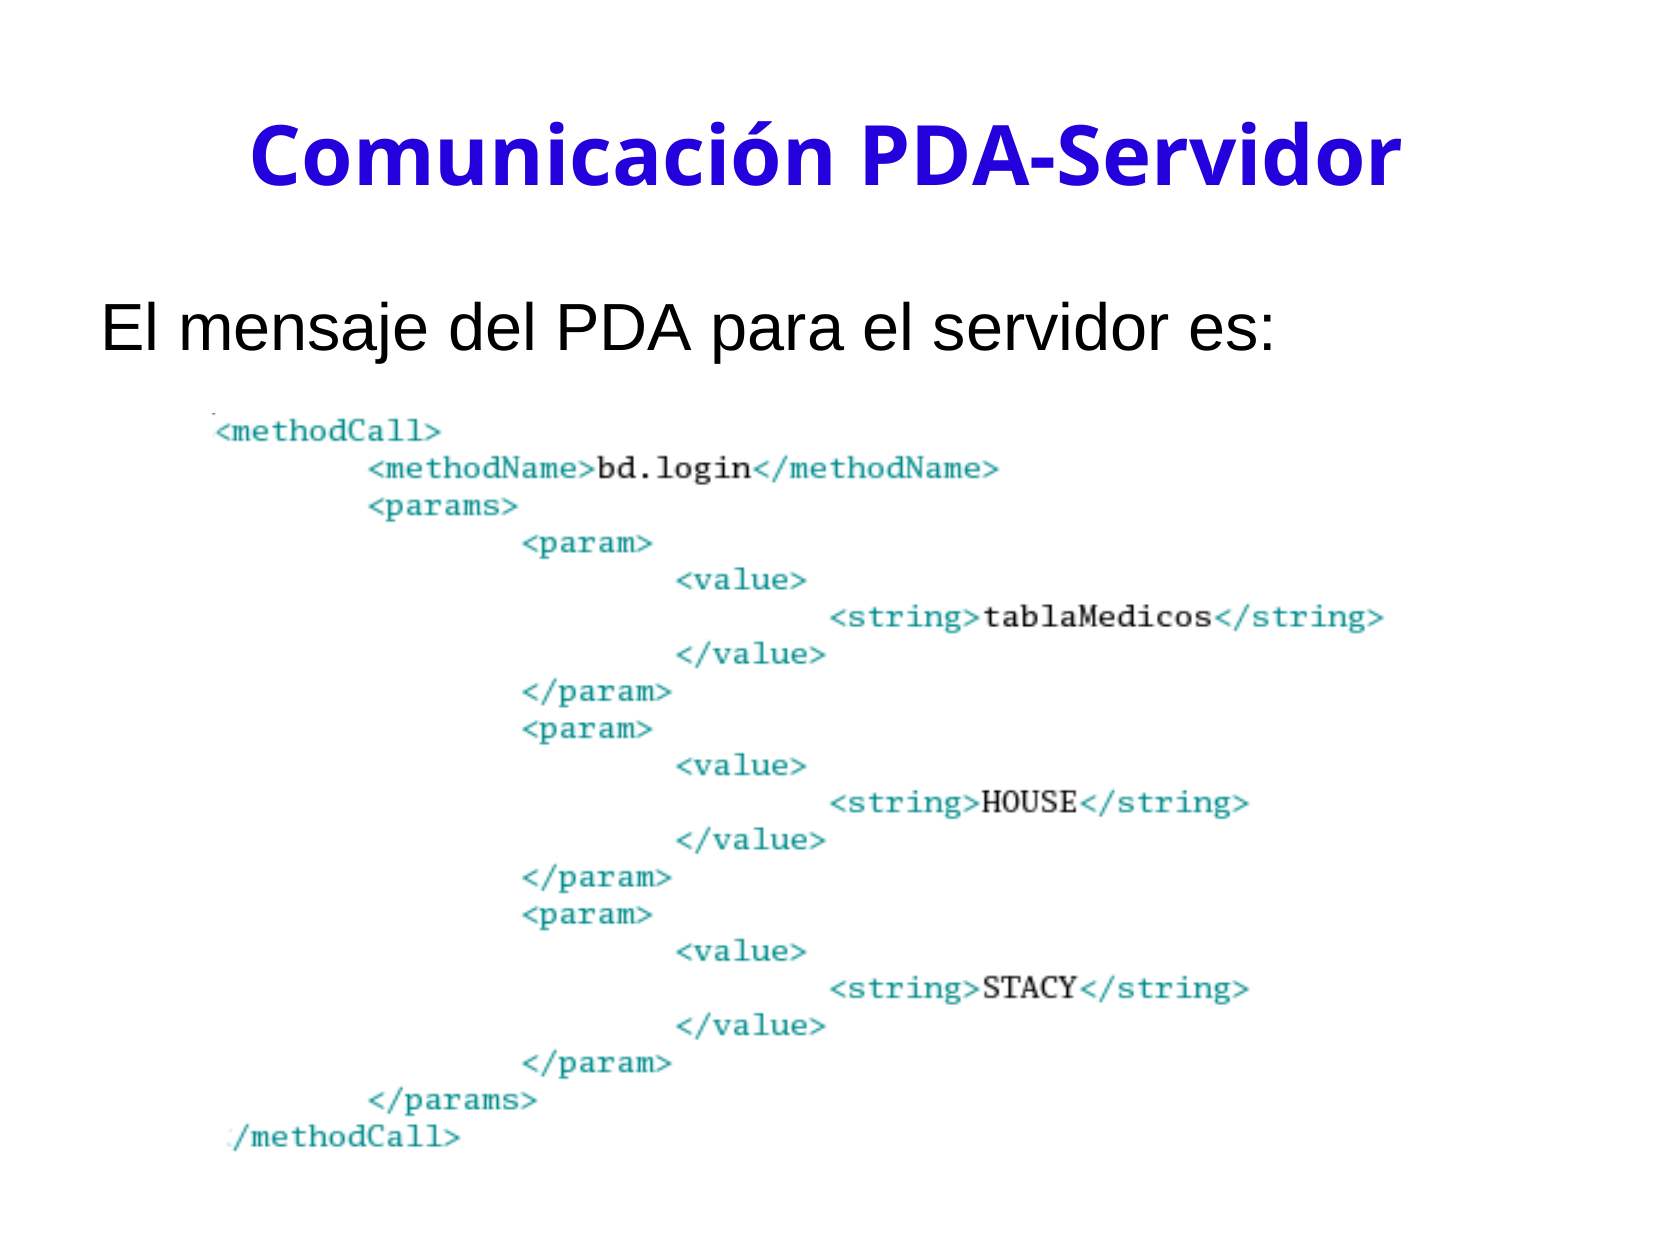

# Comunicación PDA-Servidor
El mensaje del PDA para el servidor es: